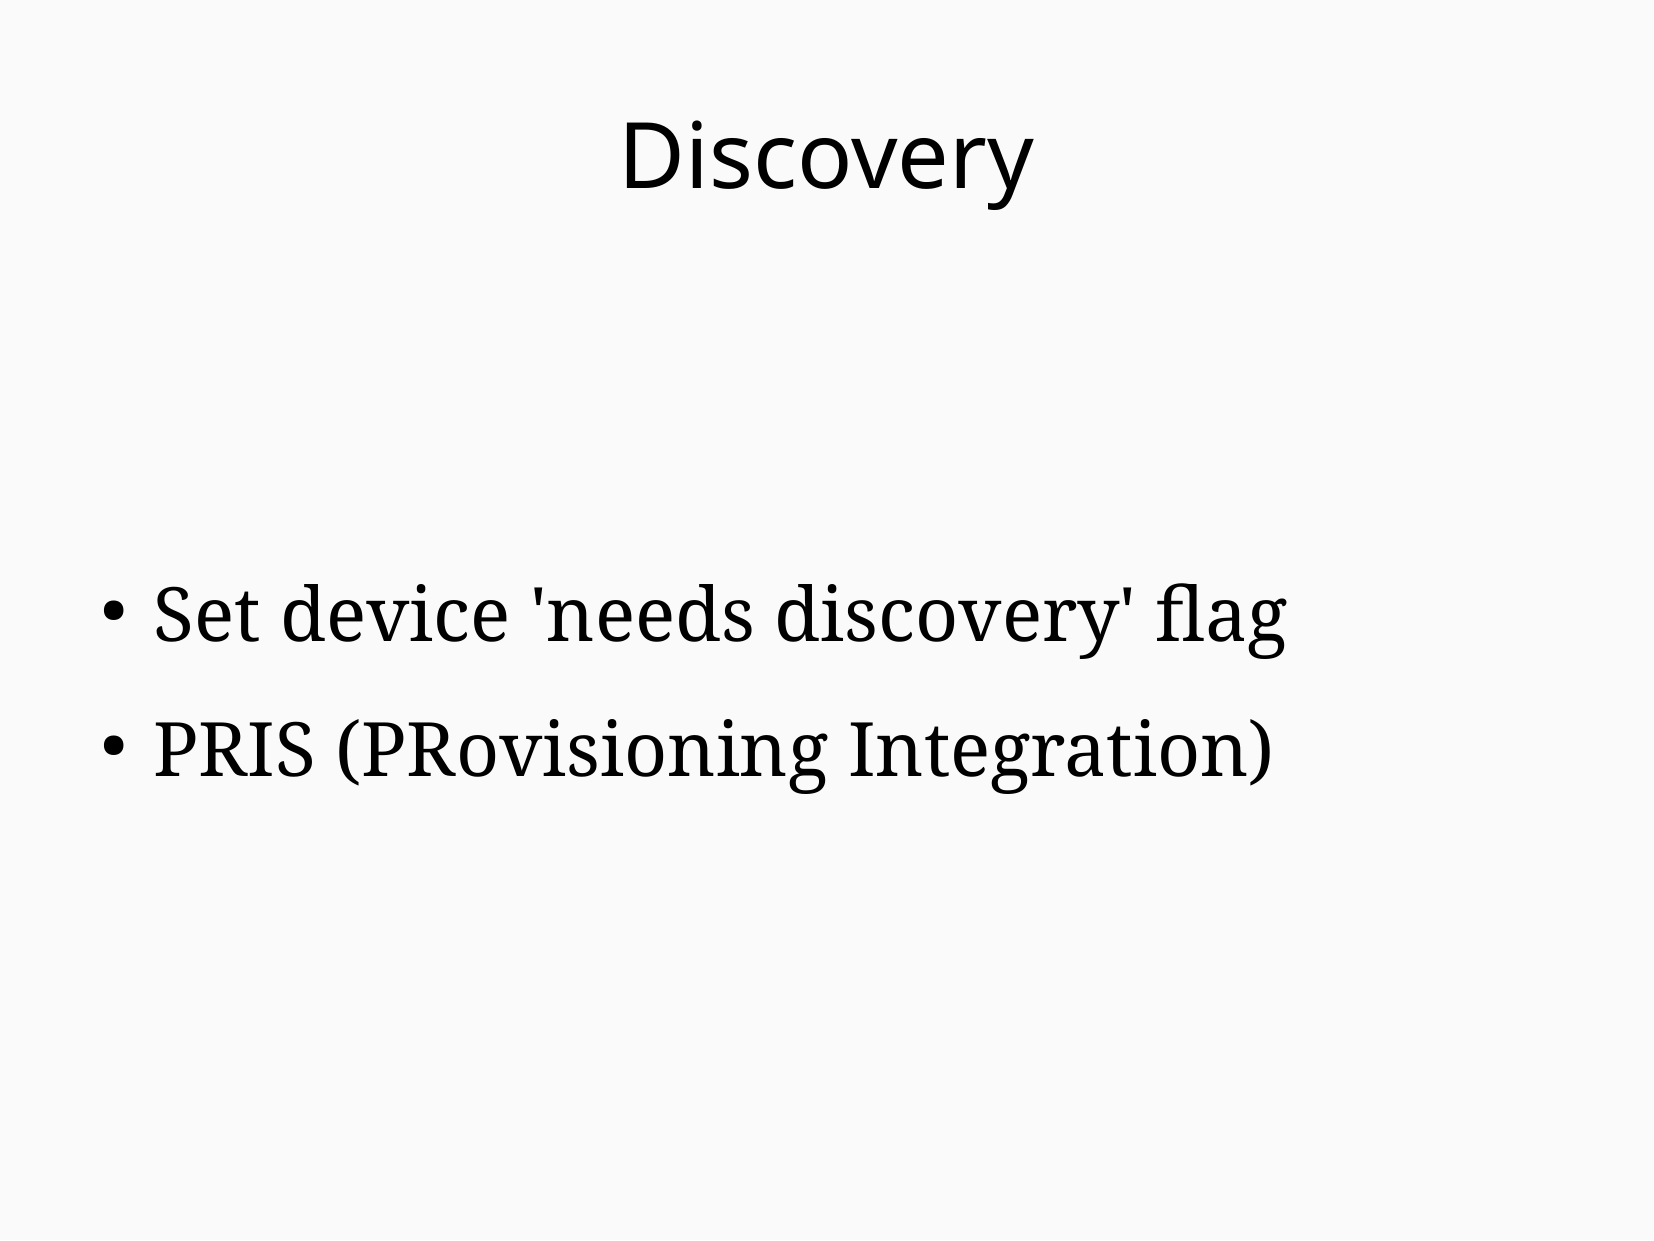

# Discovery
Set device 'needs discovery' flag
PRIS (PRovisioning Integration)